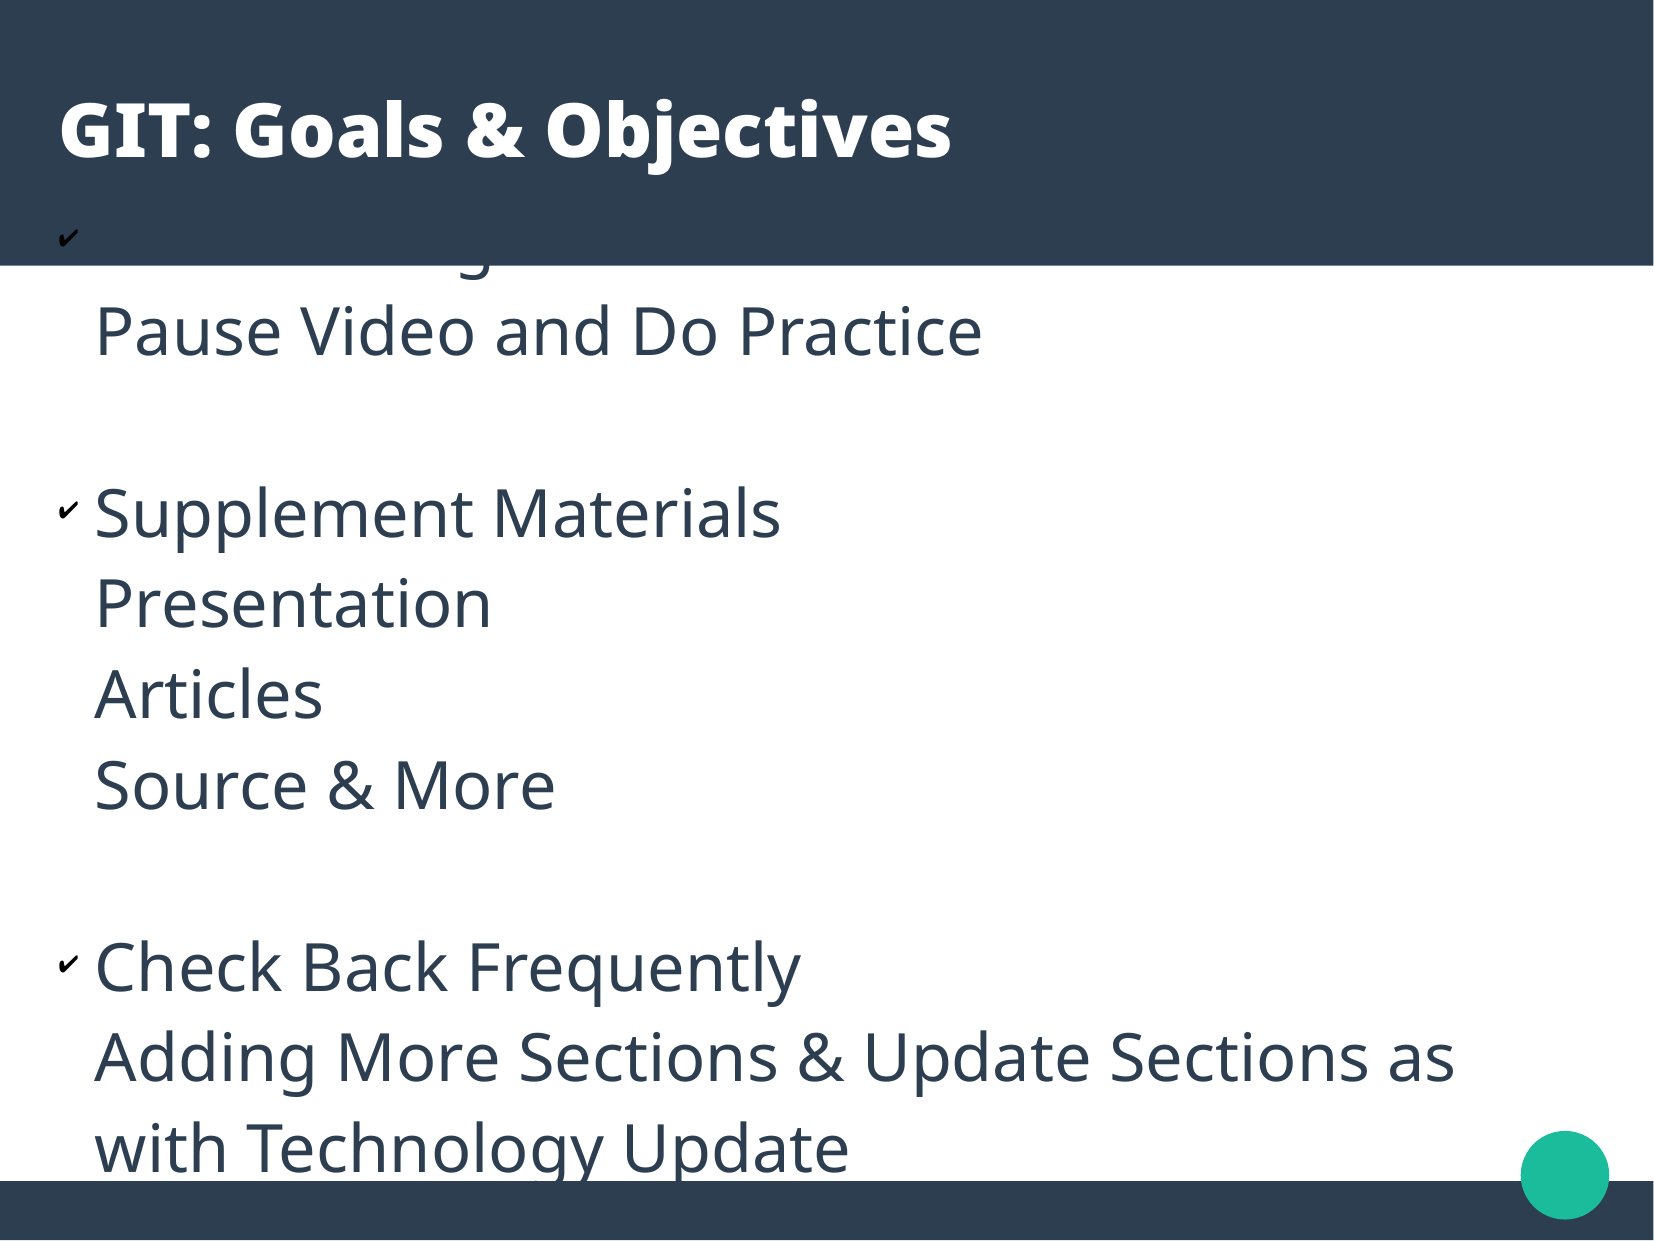

# GIT: Goals & Objectives
Follow Along
Pause Video and Do Practice
Supplement Materials
Presentation
Articles
Source & More
Check Back Frequently
Adding More Sections & Update Sections as with Technology Update